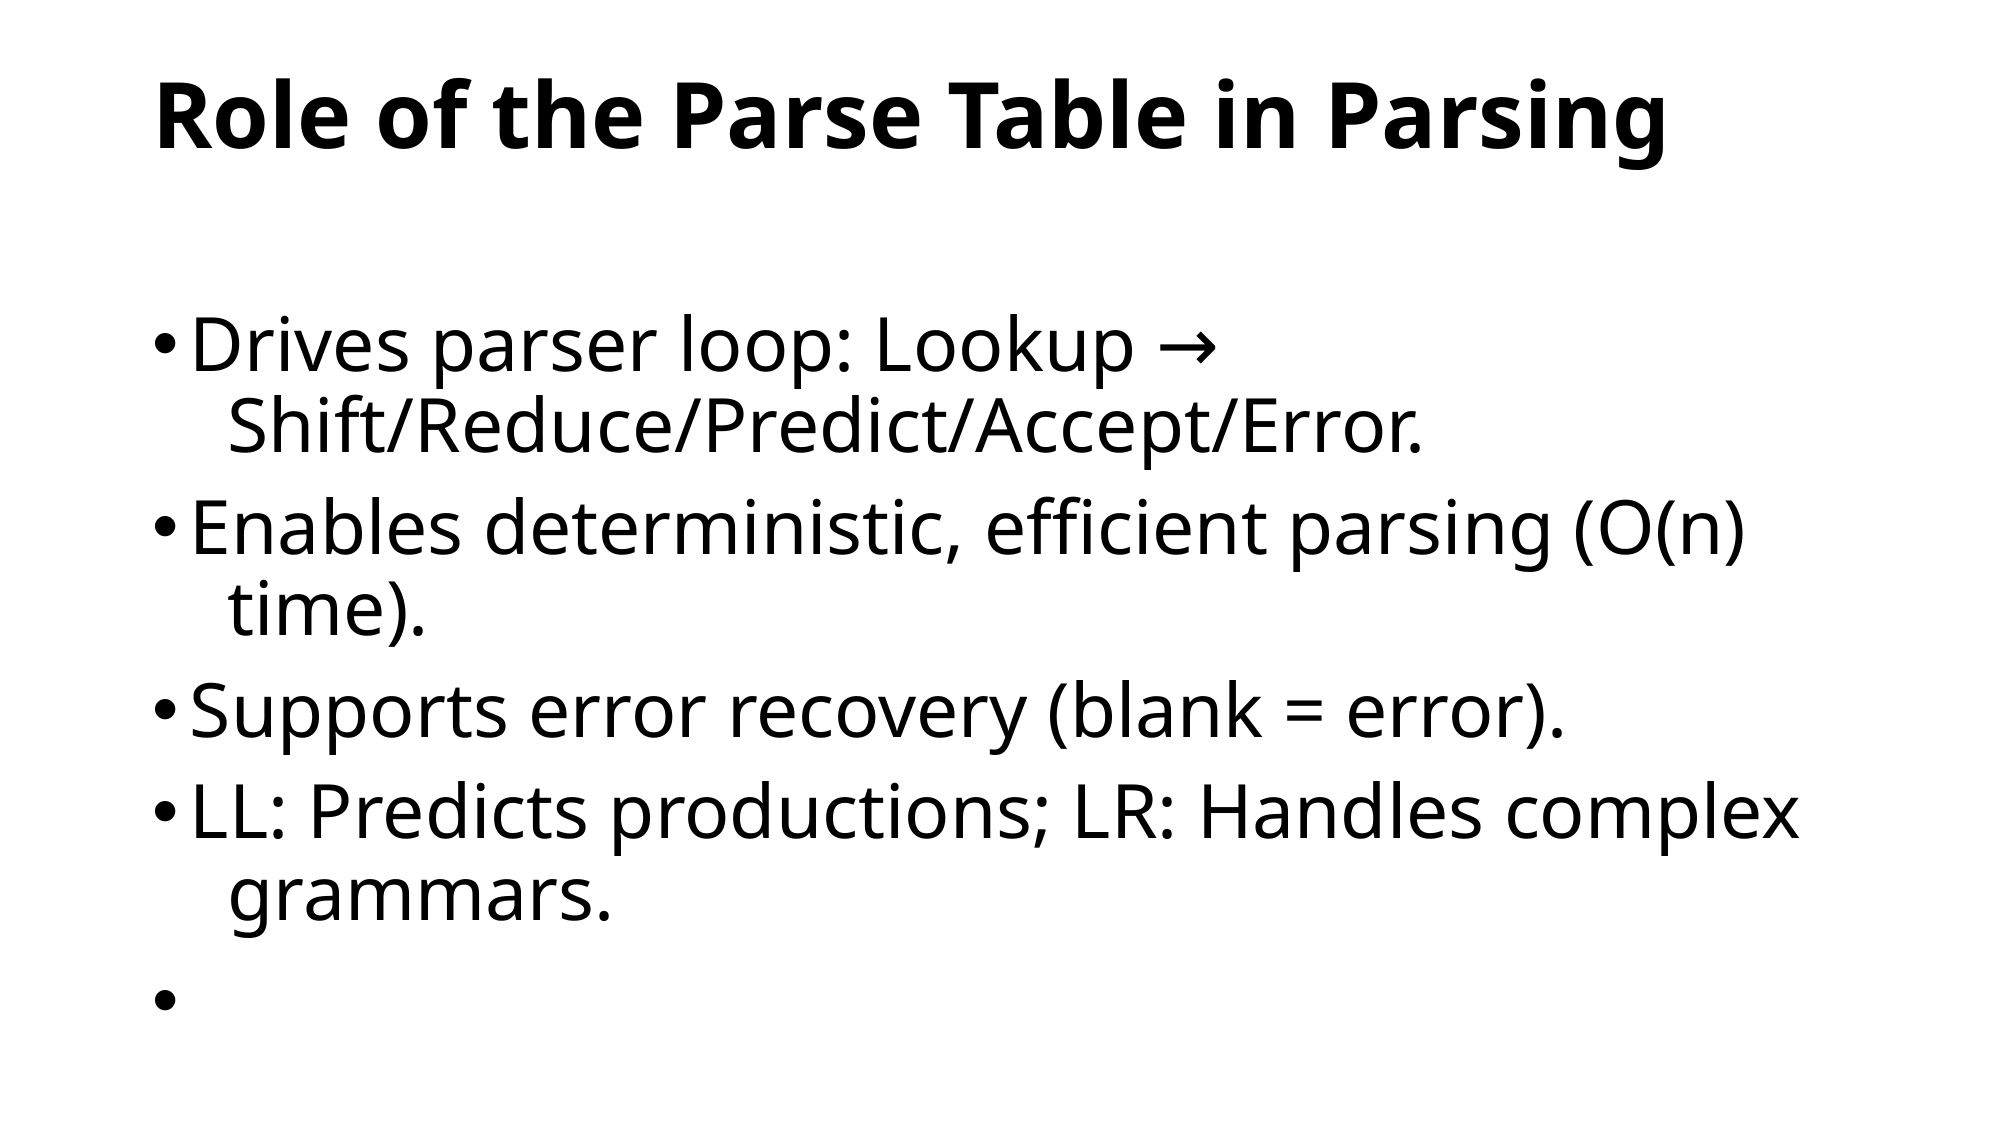

# Role of the Parse Table in Parsing
Drives parser loop: Lookup → Shift/Reduce/Predict/Accept/Error.
Enables deterministic, efficient parsing (O(n) time).
Supports error recovery (blank = error).
LL: Predicts productions; LR: Handles complex grammars.